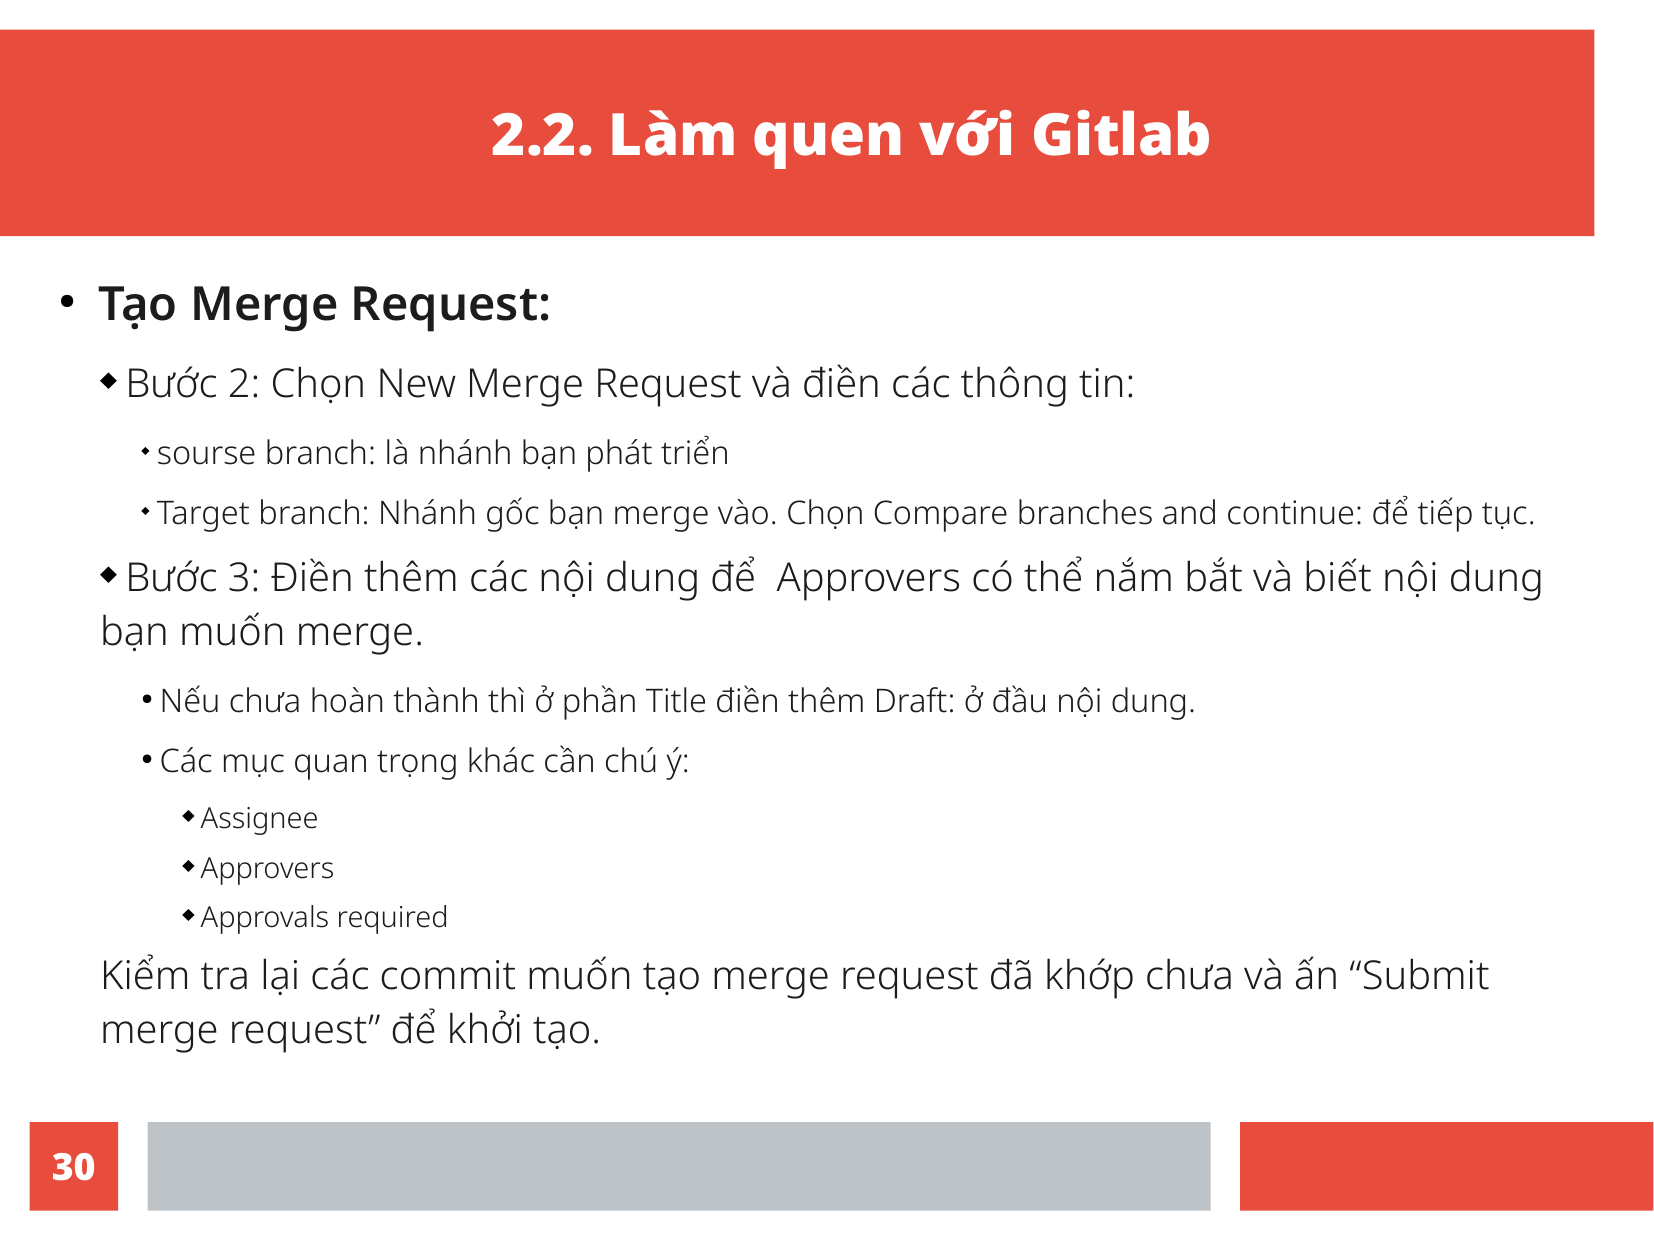

# 2.2. Làm quen với Gitlab
 Tạo Merge Request:
 Bước 2: Chọn New Merge Request và điền các thông tin:
 sourse branch: là nhánh bạn phát triển
 Target branch: Nhánh gốc bạn merge vào. Chọn Compare branches and continue: để tiếp tục.
 Bước 3: Điền thêm các nội dung để Approvers có thể nắm bắt và biết nội dung bạn muốn merge.
 Nếu chưa hoàn thành thì ở phần Title điền thêm Draft: ở đầu nội dung.
 Các mục quan trọng khác cần chú ý:
 Assignee
 Approvers
 Approvals required
Kiểm tra lại các commit muốn tạo merge request đã khớp chưa và ấn “Submit merge request” để khởi tạo.
30